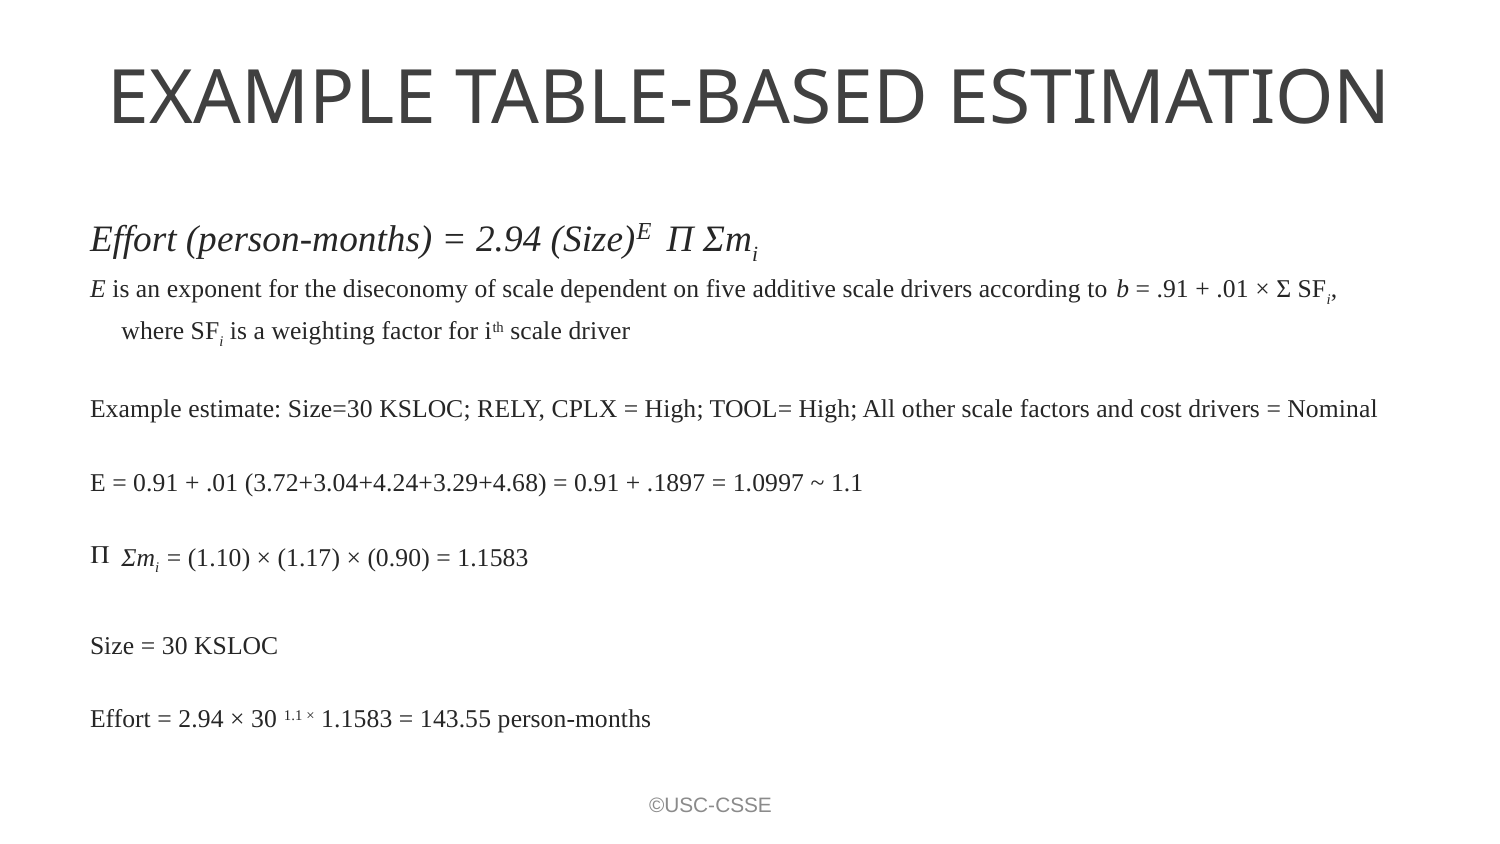

# Example Table-Based Estimation
Effort (person-months) = 2.94 (Size)E Π Σmi
E is an exponent for the diseconomy of scale dependent on five additive scale drivers according to b = .91 + .01 × Σ SFi,
where SFi is a weighting factor for ith scale driver
Example estimate: Size=30 KSLOC; RELY, CPLX = High; TOOL= High; All other scale factors and cost drivers = Nominal
E = 0.91 + .01 (3.72+3.04+4.24+3.29+4.68) = 0.91 + .1897 = 1.0997 ~ 1.1
Σmi = (1.10) × (1.17) × (0.90) = 1.1583
Size = 30 KSLOC
Effort = 2.94 × 30 1.1 × 1.1583 = 143.55 person-months
©USC-CSSE